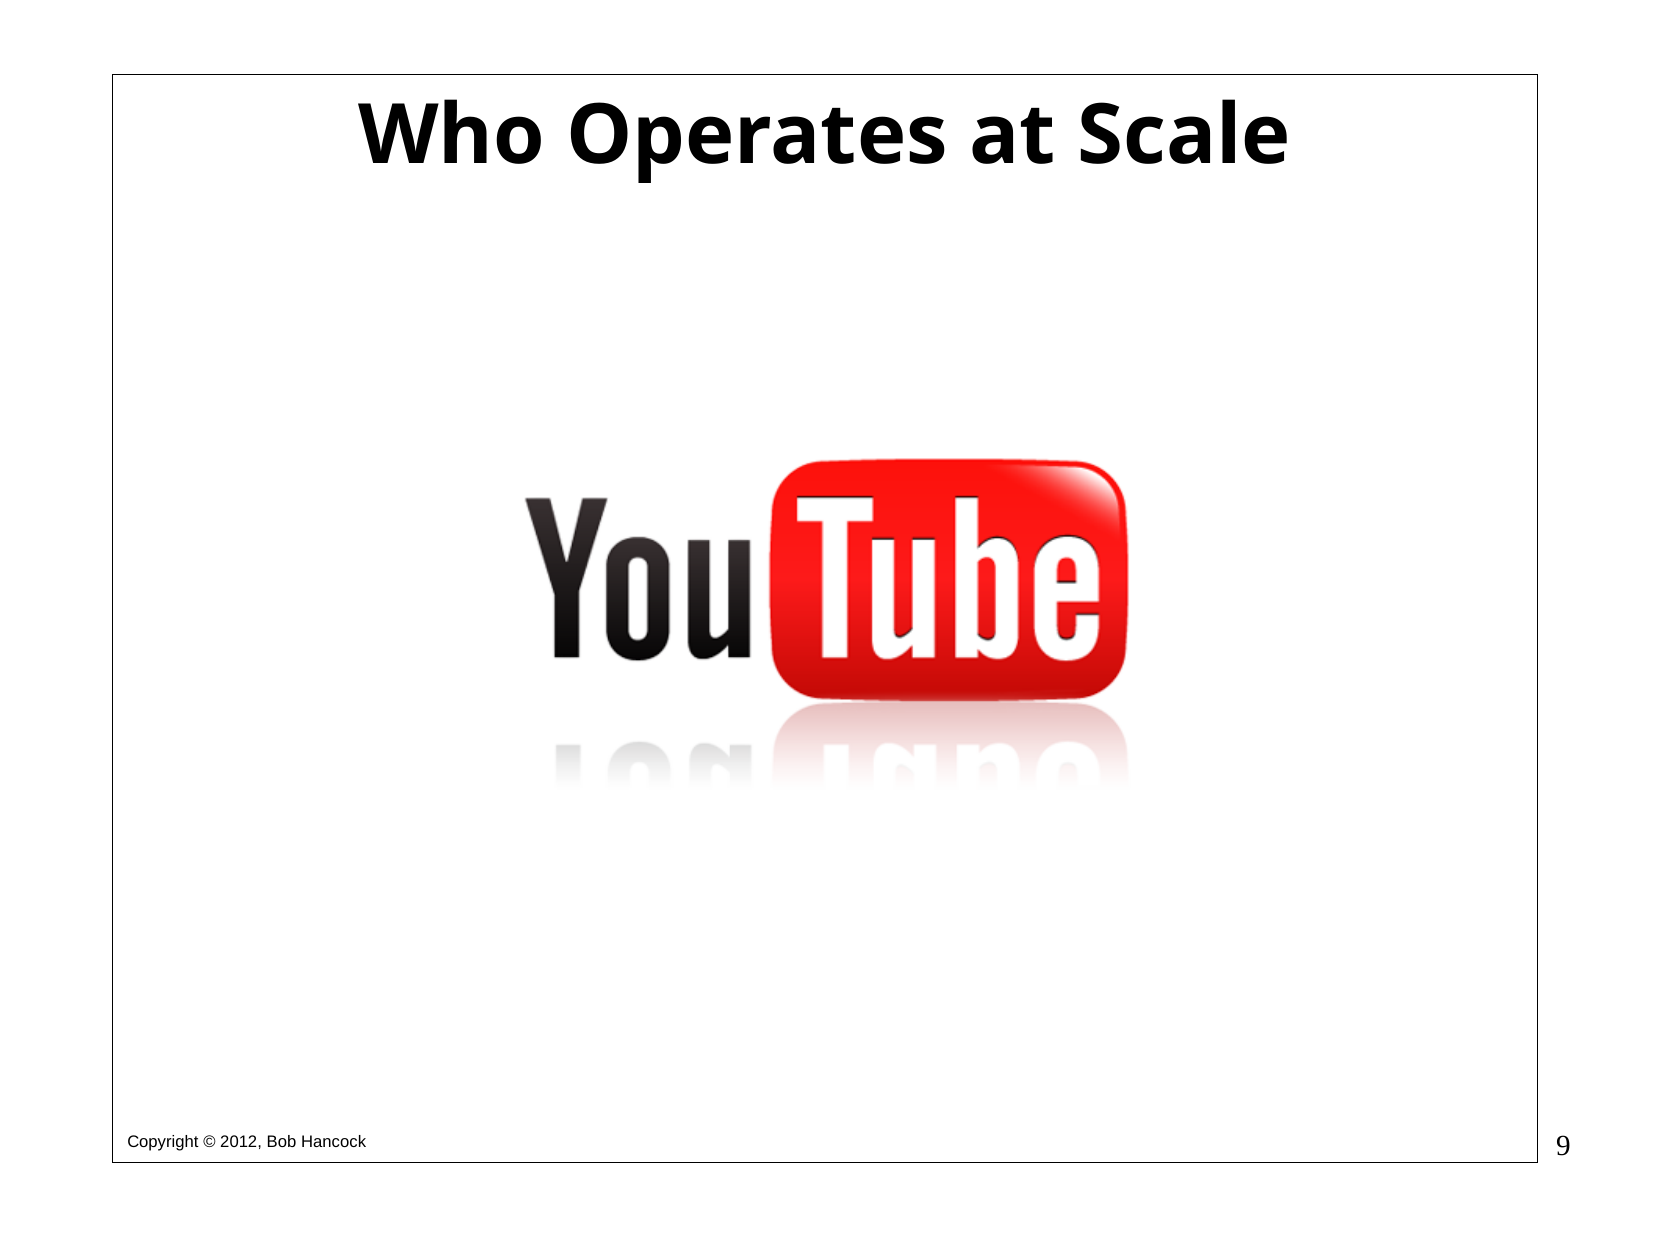

# Who Operates at Scale
Copyright © 2012, Bob Hancock
9